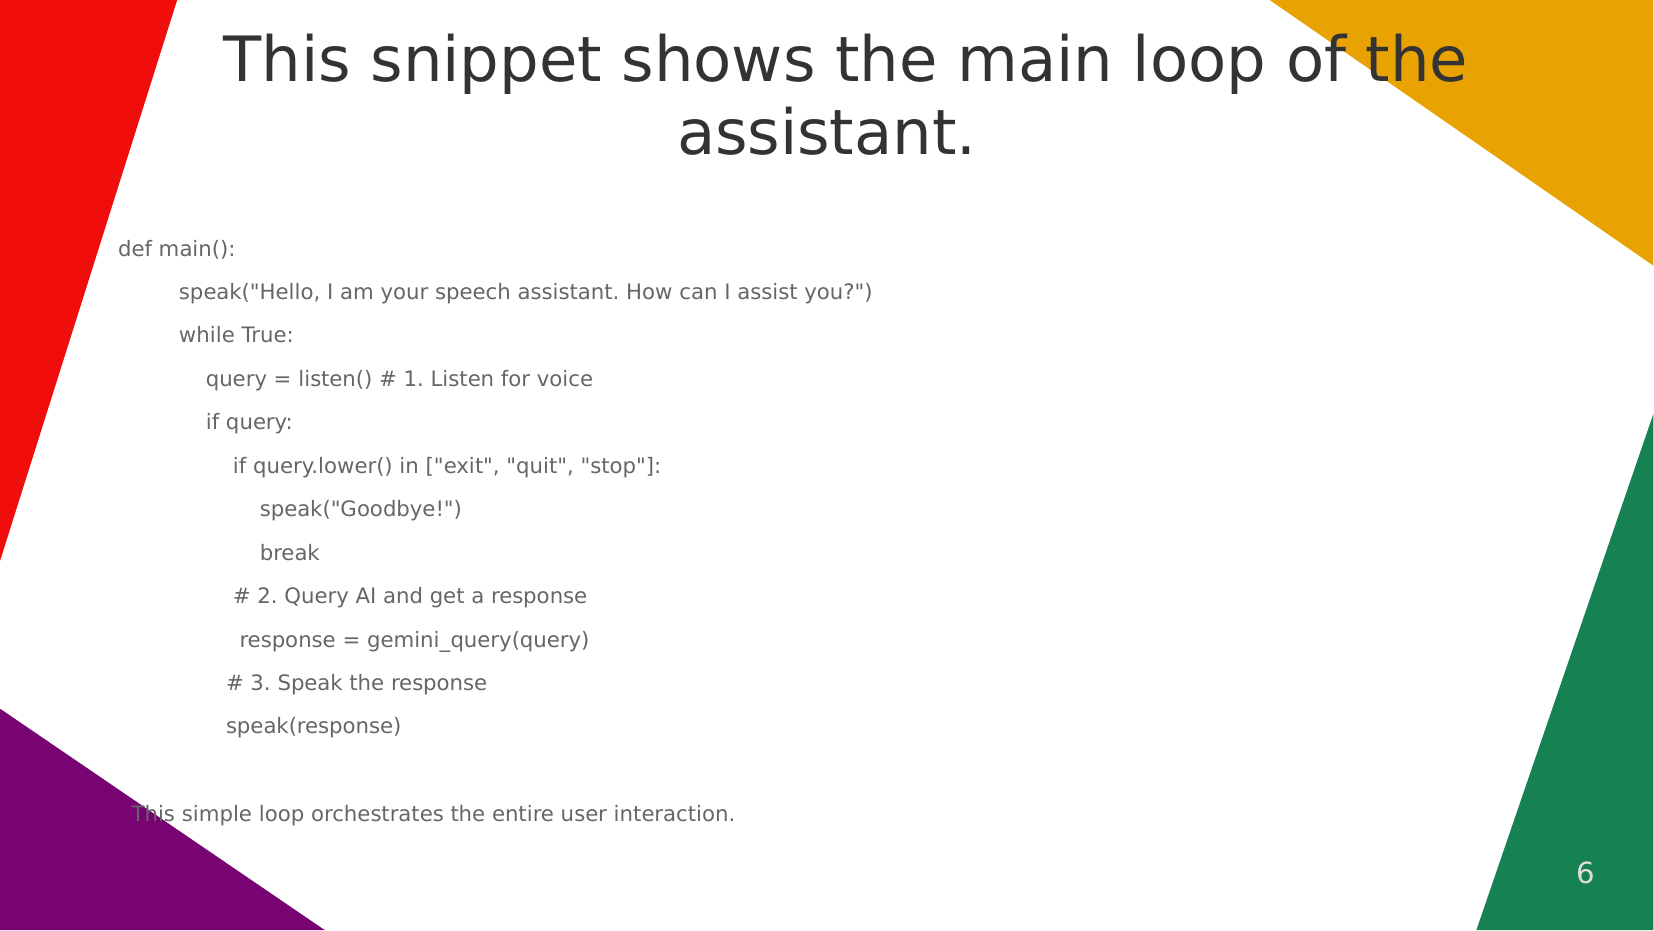

# This snippet shows the main loop of the assistant.
def main():
 speak("Hello, I am your speech assistant. How can I assist you?")
 while True:
 query = listen() # 1. Listen for voice
 if query:
 if query.lower() in ["exit", "quit", "stop"]:
 speak("Goodbye!")
 break
 # 2. Query AI and get a response
 response = gemini_query(query)
 # 3. Speak the response
 speak(response)
 This simple loop orchestrates the entire user interaction.
6